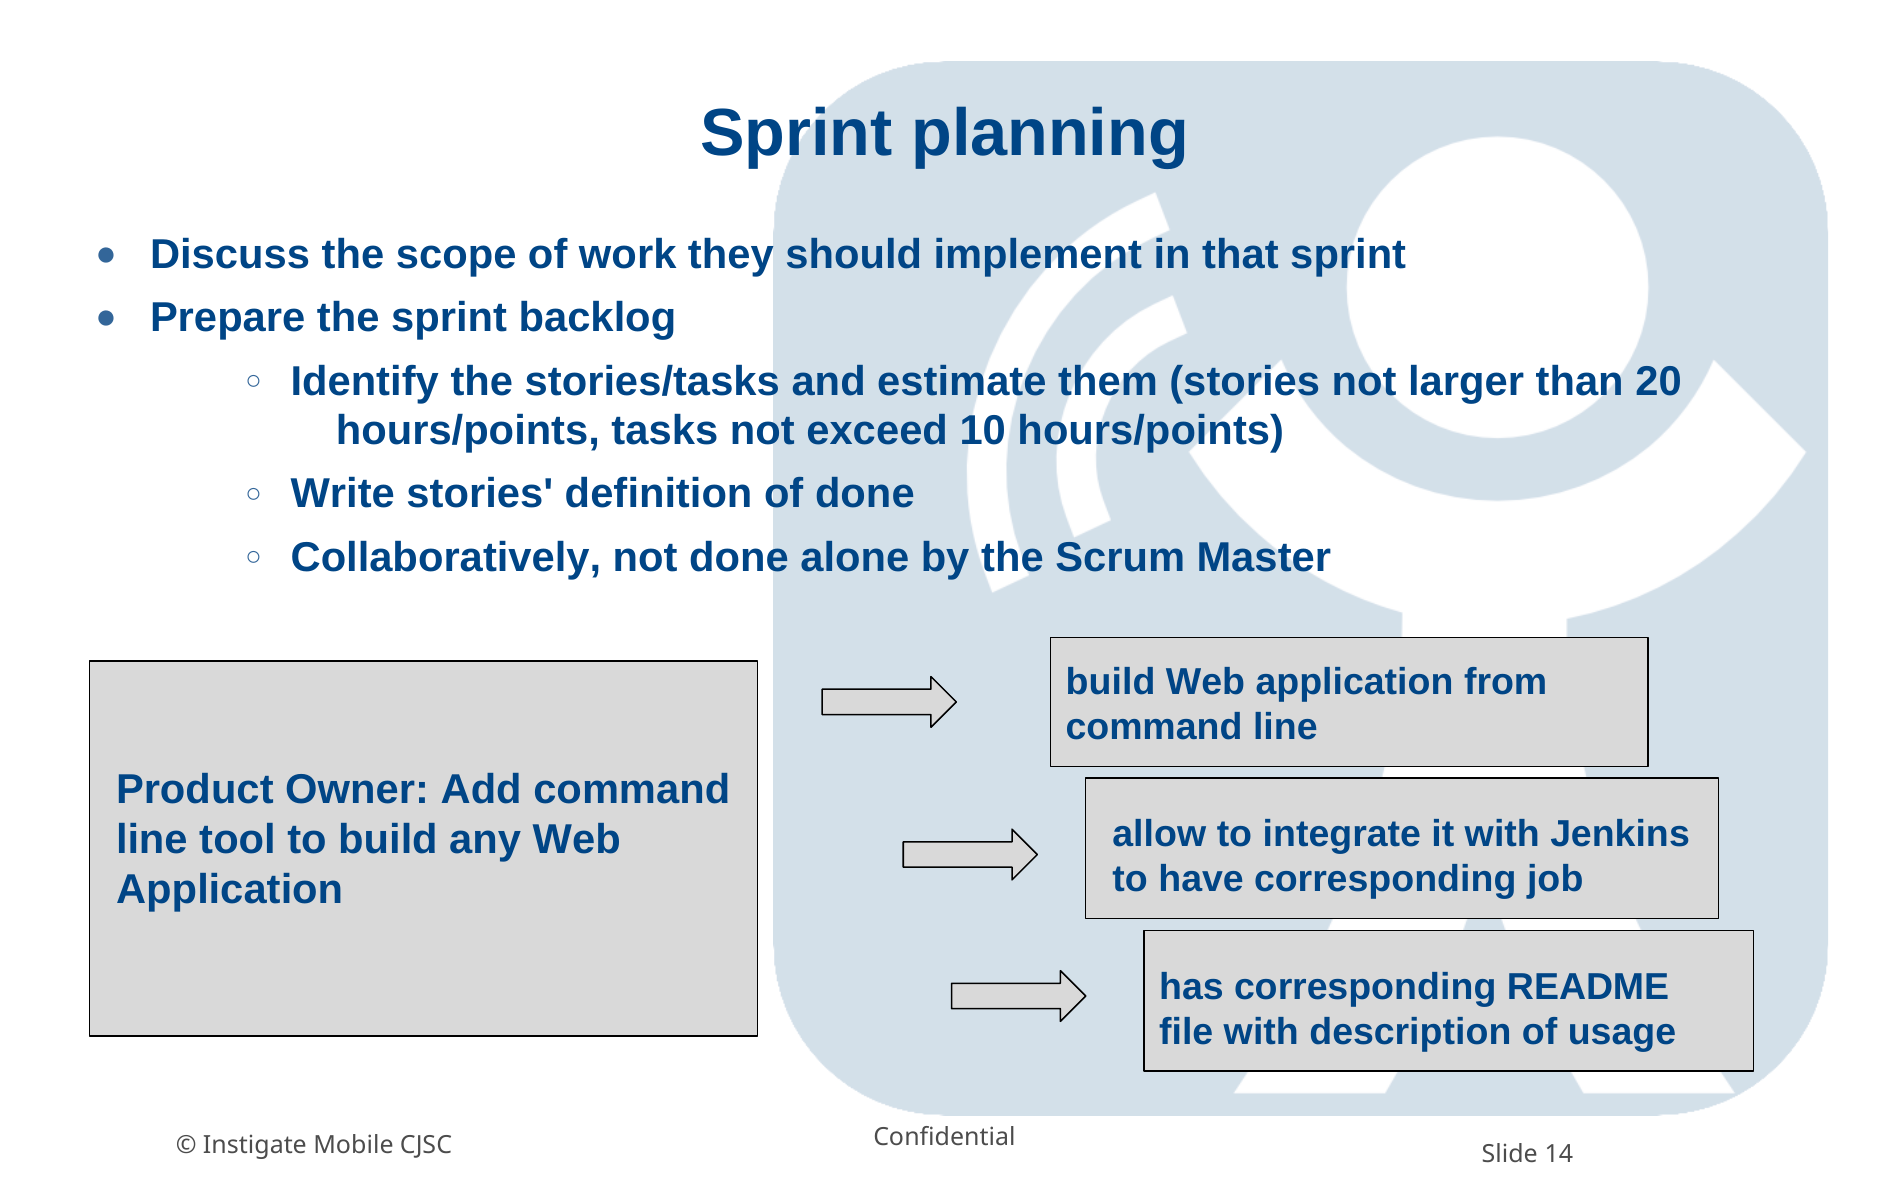

Sprint planning
Discuss the scope of work they should implement in that sprint
Prepare the sprint backlog
Identify the stories/tasks and estimate them (stories not larger than 20 hours/points, tasks not exceed 10 hours/points)
Write stories' definition of done
Collaboratively, not done alone by the Scrum Master
build Web application from command line
Product Owner: Add command line tool to build any Web Application
allow to integrate it with Jenkins to have corresponding job
has corresponding README file with description of usage
Confidential